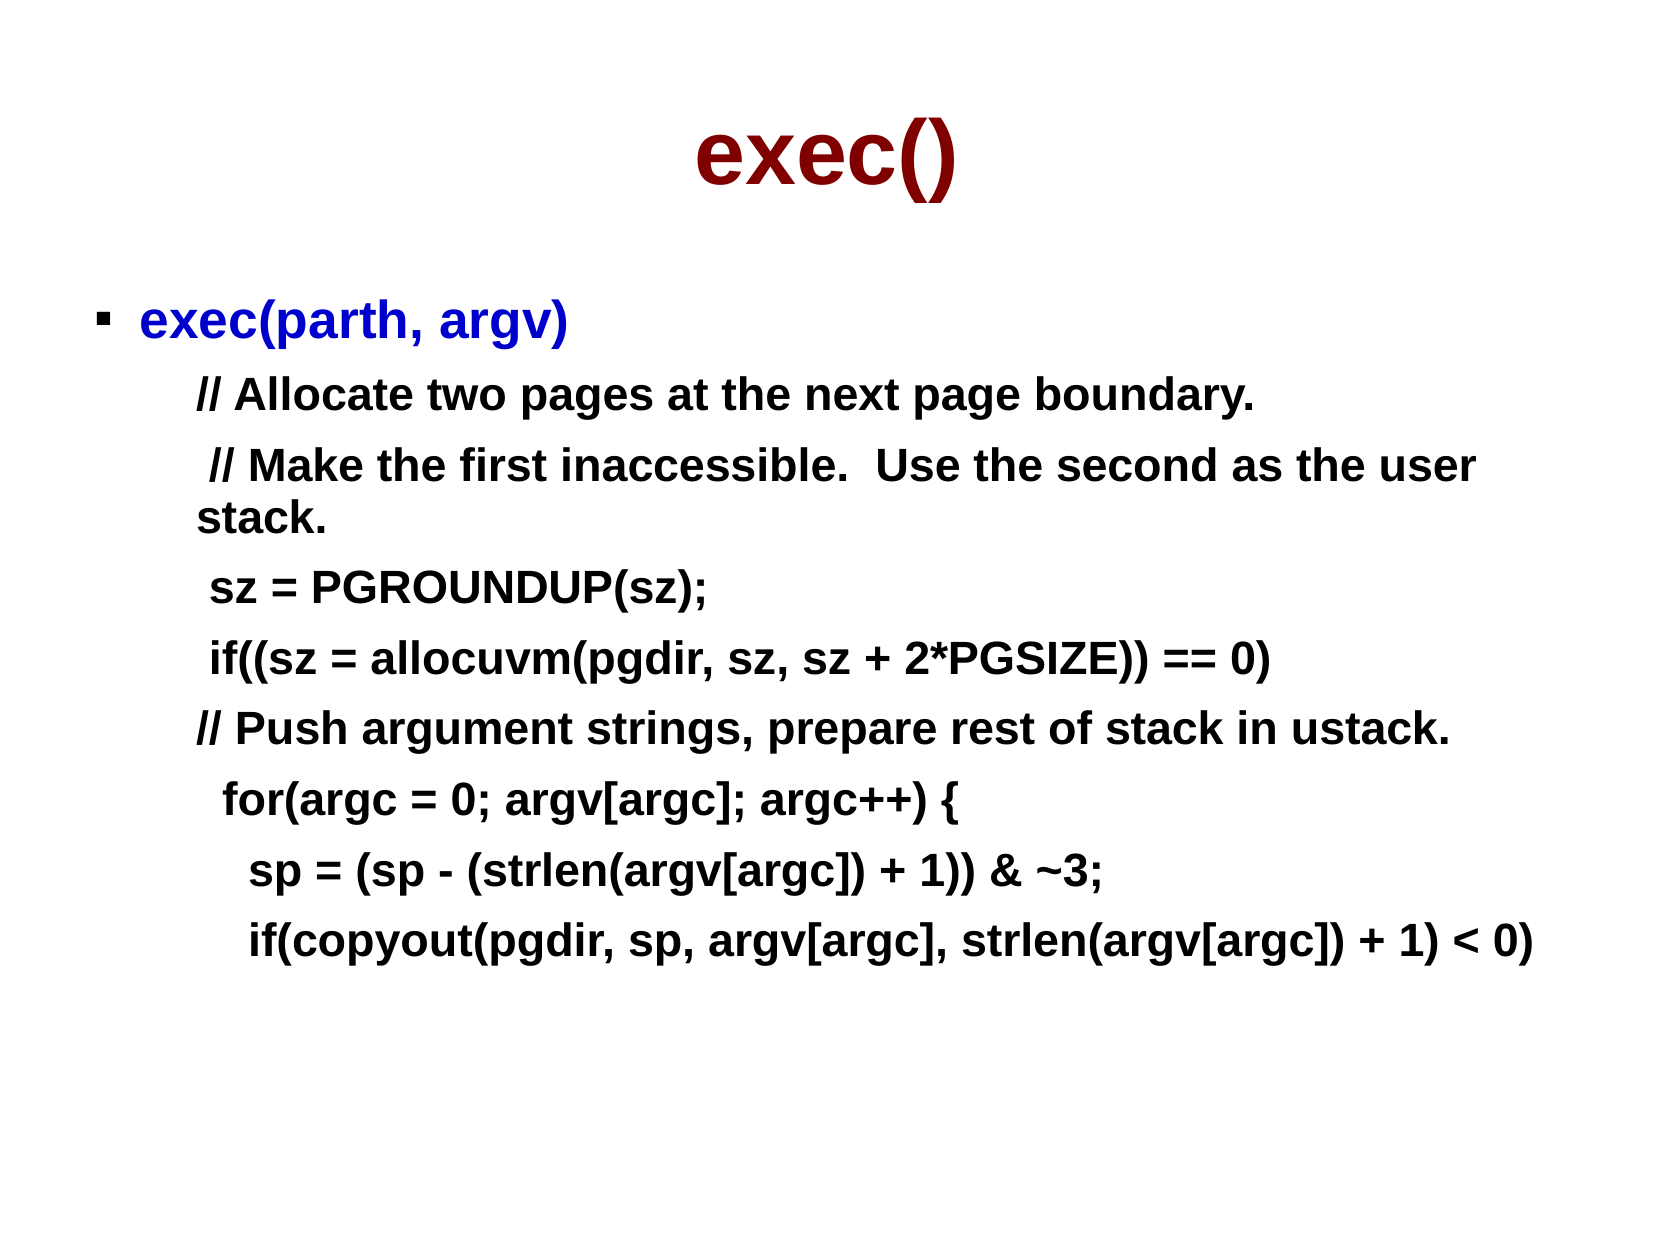

# exec()
exec(parth, argv)
// Allocate two pages at the next page boundary.
 // Make the first inaccessible. Use the second as the user stack.
 sz = PGROUNDUP(sz);
 if((sz = allocuvm(pgdir, sz, sz + 2*PGSIZE)) == 0)
// Push argument strings, prepare rest of stack in ustack.
 for(argc = 0; argv[argc]; argc++) {
 sp = (sp - (strlen(argv[argc]) + 1)) & ~3;
 if(copyout(pgdir, sp, argv[argc], strlen(argv[argc]) + 1) < 0)